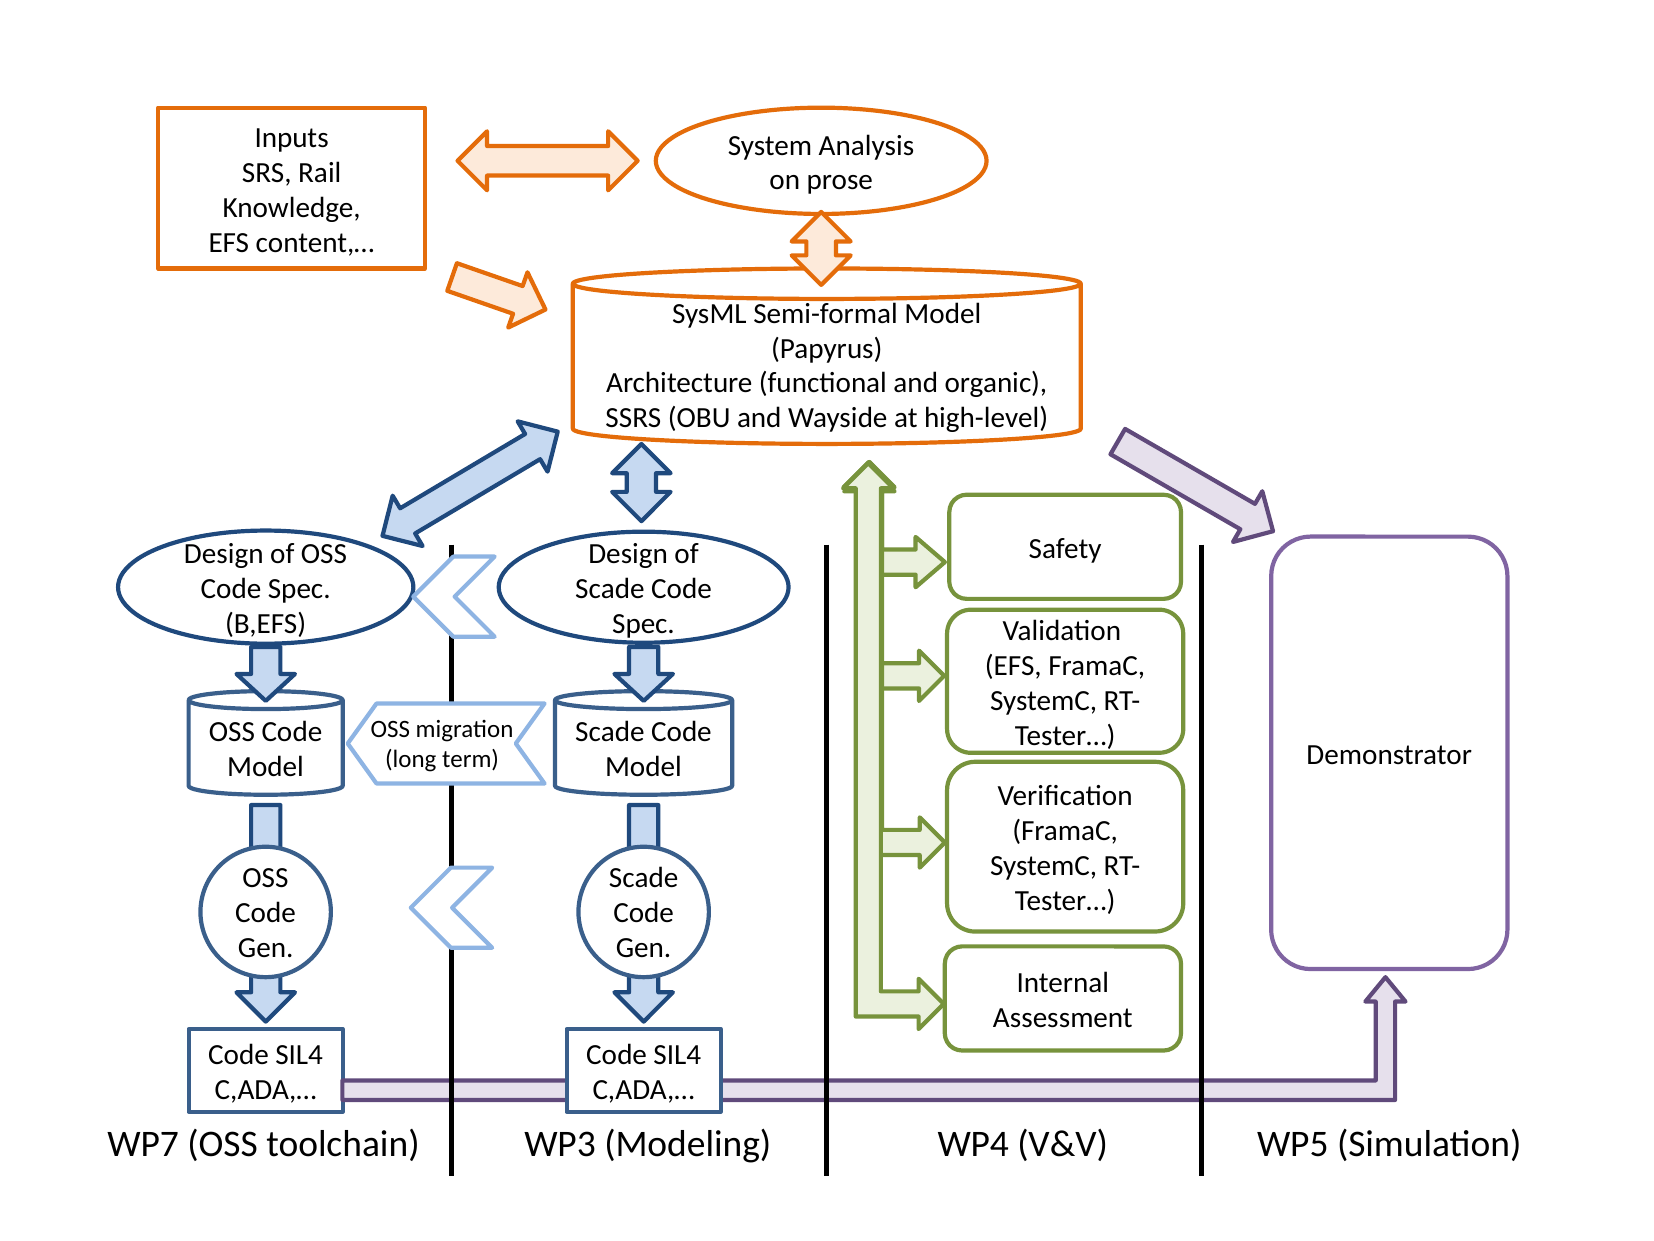

Inputs
SRS, Rail Knowledge,
EFS content,…
System Analysis on prose
SysML Semi-formal Model
(Papyrus)
Architecture (functional and organic), SSRS (OBU and Wayside at high-level)
Safety
Design of OSS Code Spec. (B,EFS)
OSS Code
Model
OSS
Code
Gen.
Code SIL4
C,ADA,…
Design of Scade Code Spec.
Scade Code
Model
Scade
Code
Gen.
Code SIL4
C,ADA,…
Demonstrator
Validation
(EFS, FramaC, SystemC, RT-Tester…)
OSS migration
(long term)
Verification
(FramaC, SystemC, RT-Tester…)
Internal
Assessment
WP7 (OSS toolchain)
WP3 (Modeling)
WP4 (V&V)
WP5 (Simulation)